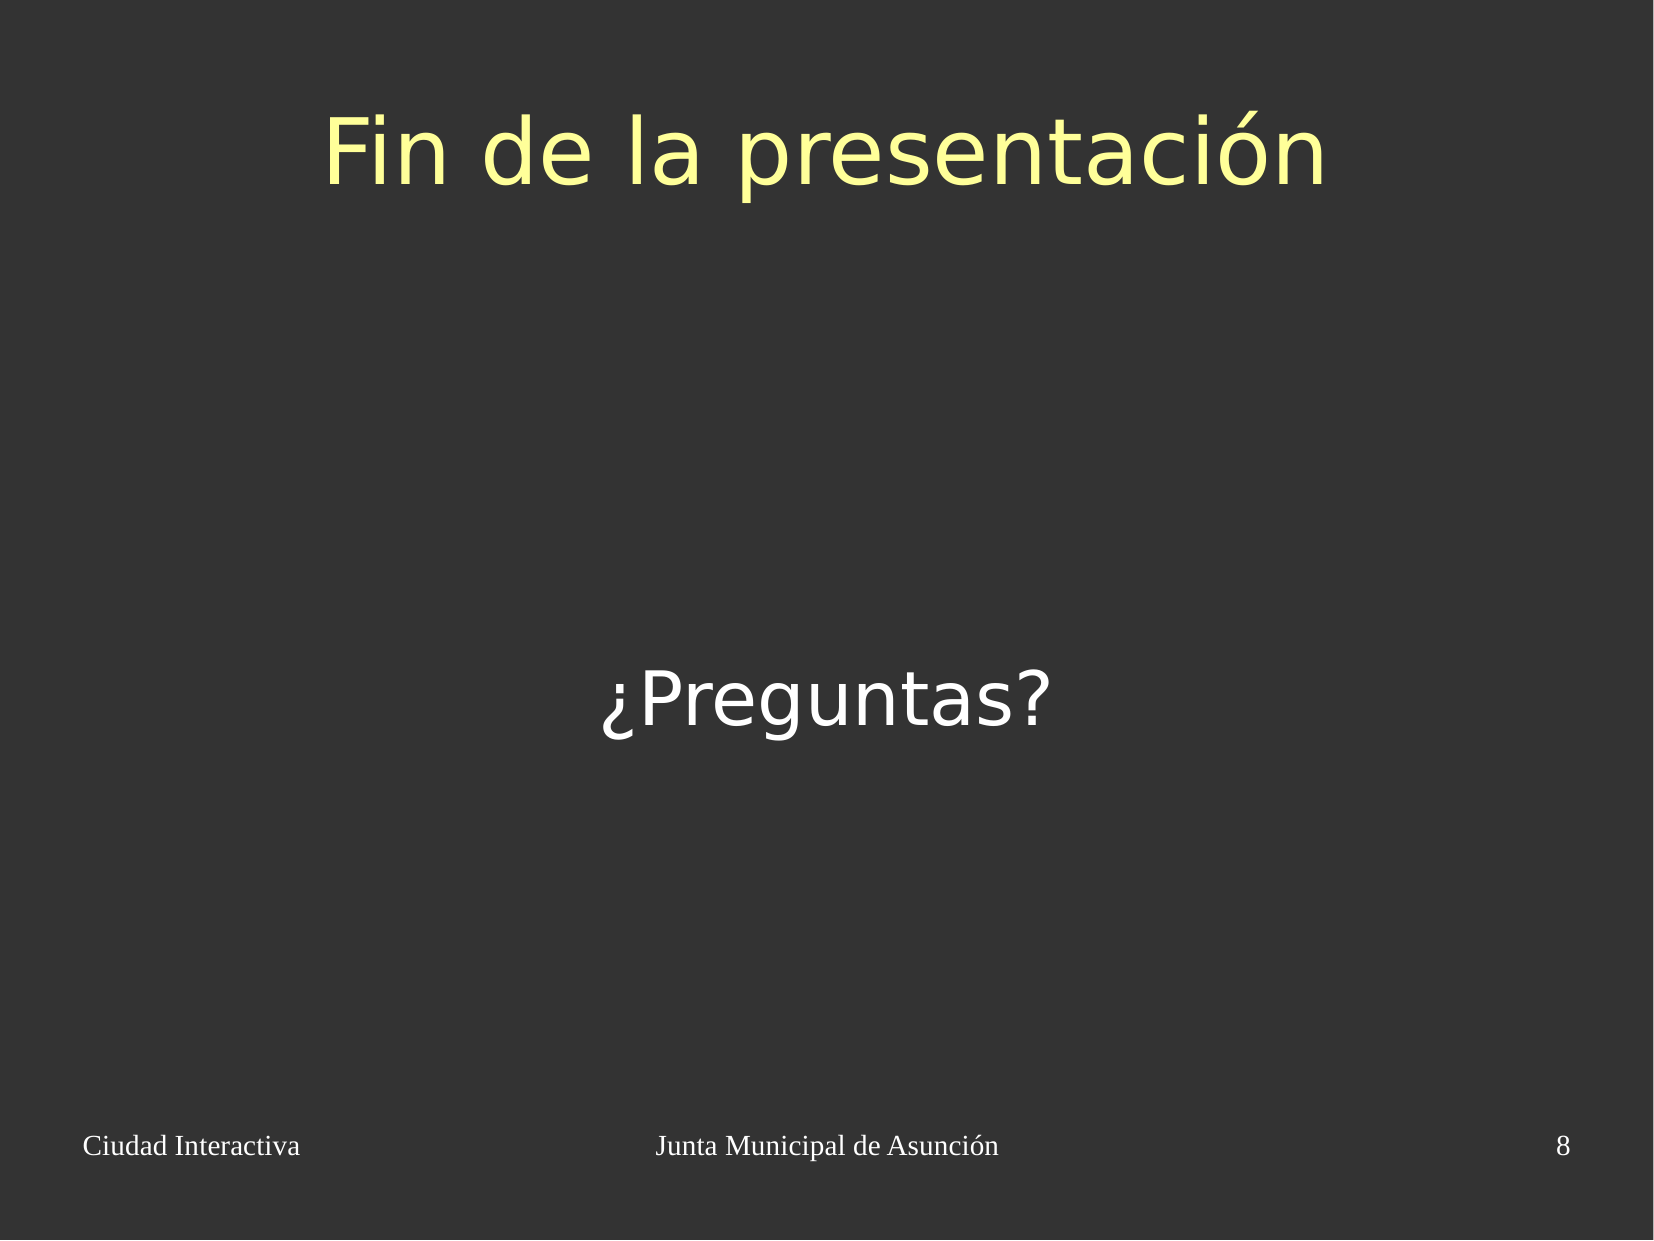

# Fin de la presentación
¿Preguntas?
Ciudad Interactiva
Junta Municipal de Asunción
8